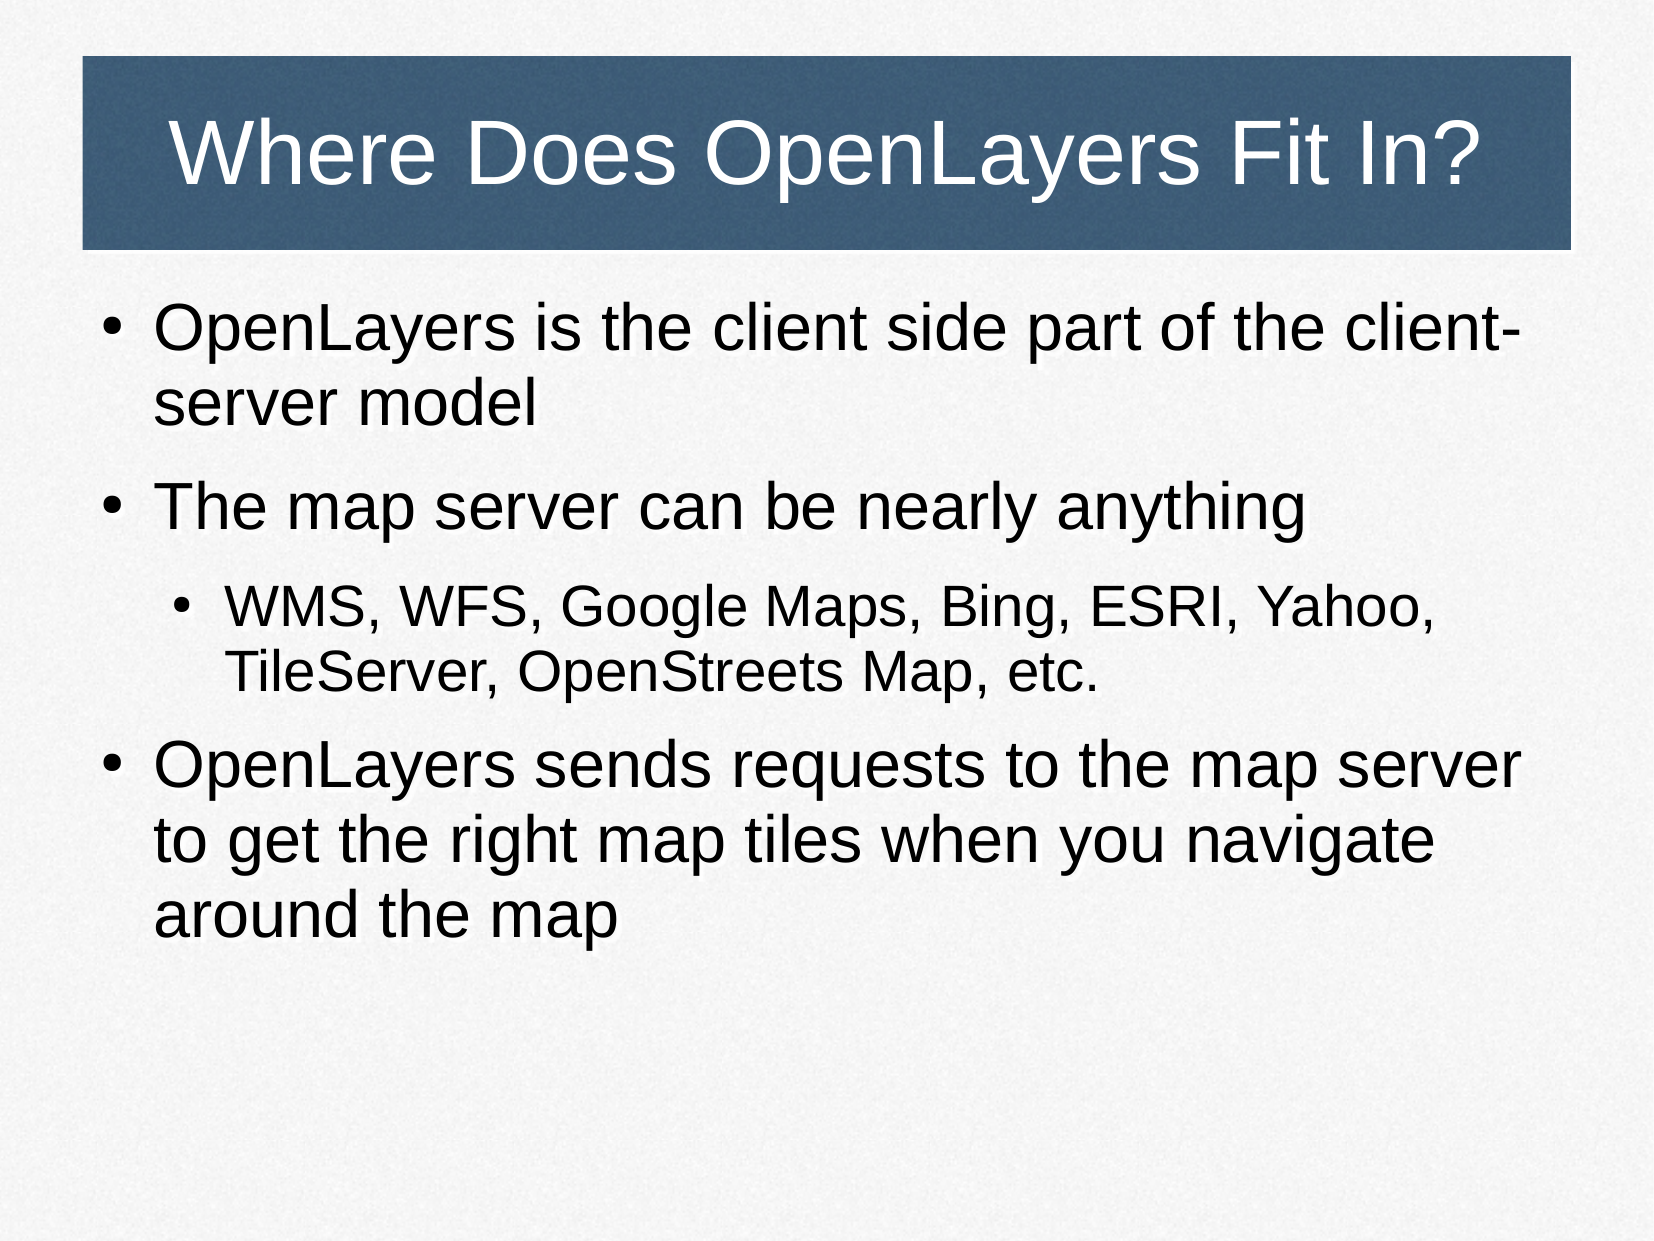

# Where Does OpenLayers Fit In?
OpenLayers is the client side part of the client-server model
The map server can be nearly anything
WMS, WFS, Google Maps, Bing, ESRI, Yahoo, TileServer, OpenStreets Map, etc.
OpenLayers sends requests to the map server to get the right map tiles when you navigate around the map